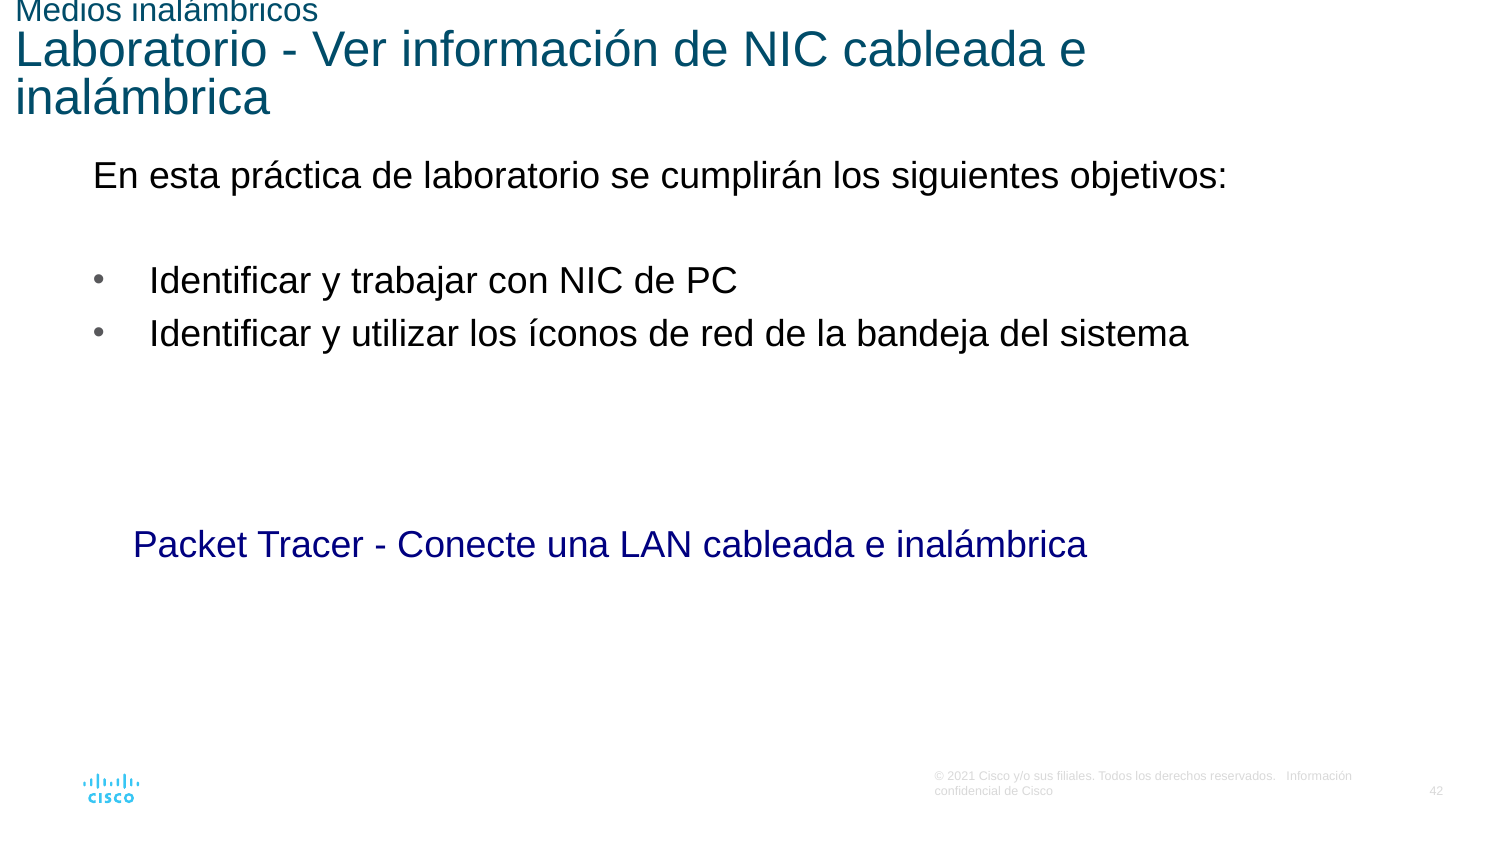

# Medios inalámbricos Laboratorio - Ver información de NIC cableada e inalámbrica
En esta práctica de laboratorio se cumplirán los siguientes objetivos:
Identificar y trabajar con NIC de PC
Identificar y utilizar los íconos de red de la bandeja del sistema
Packet Tracer - Conecte una LAN cableada e inalámbrica